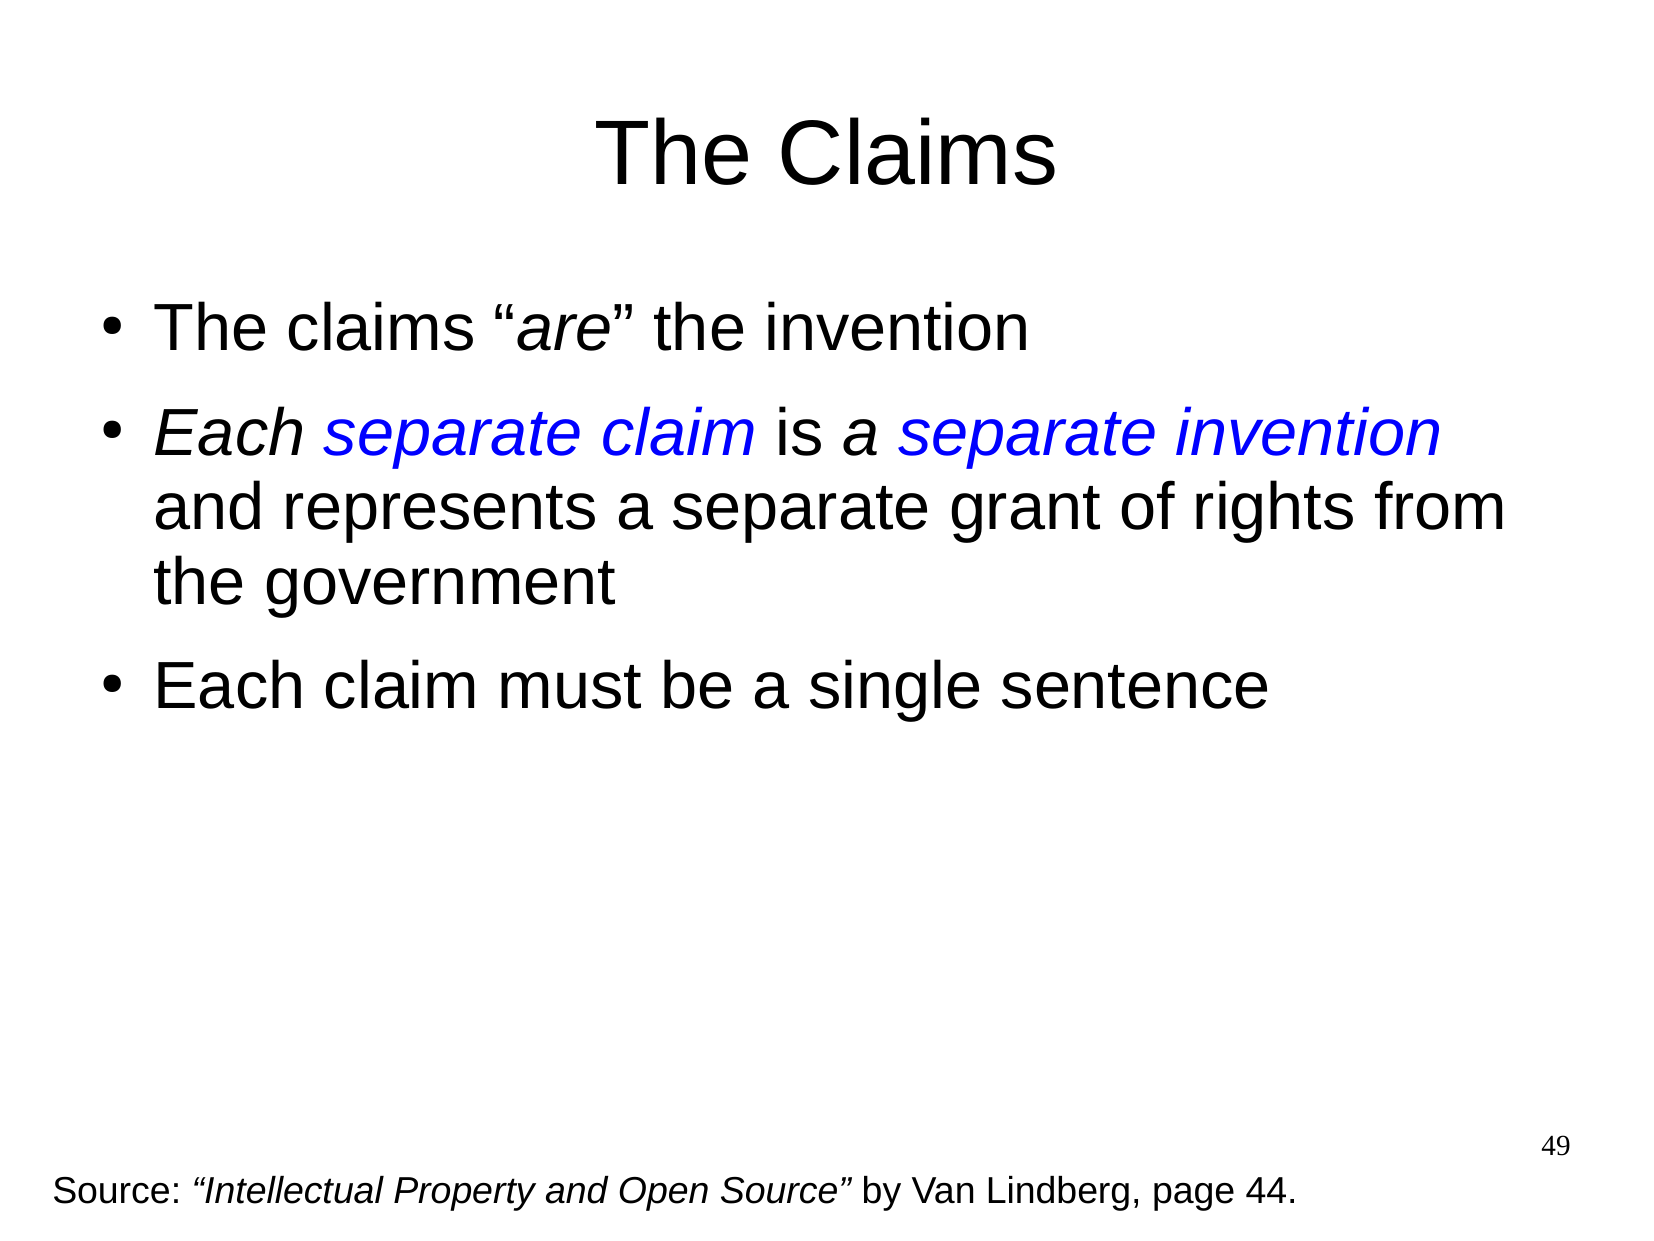

# The Claims
The claims “are” the invention
Each separate claim is a separate invention and represents a separate grant of rights from the government
Each claim must be a single sentence
49
Source: “Intellectual Property and Open Source” by Van Lindberg, page 44.